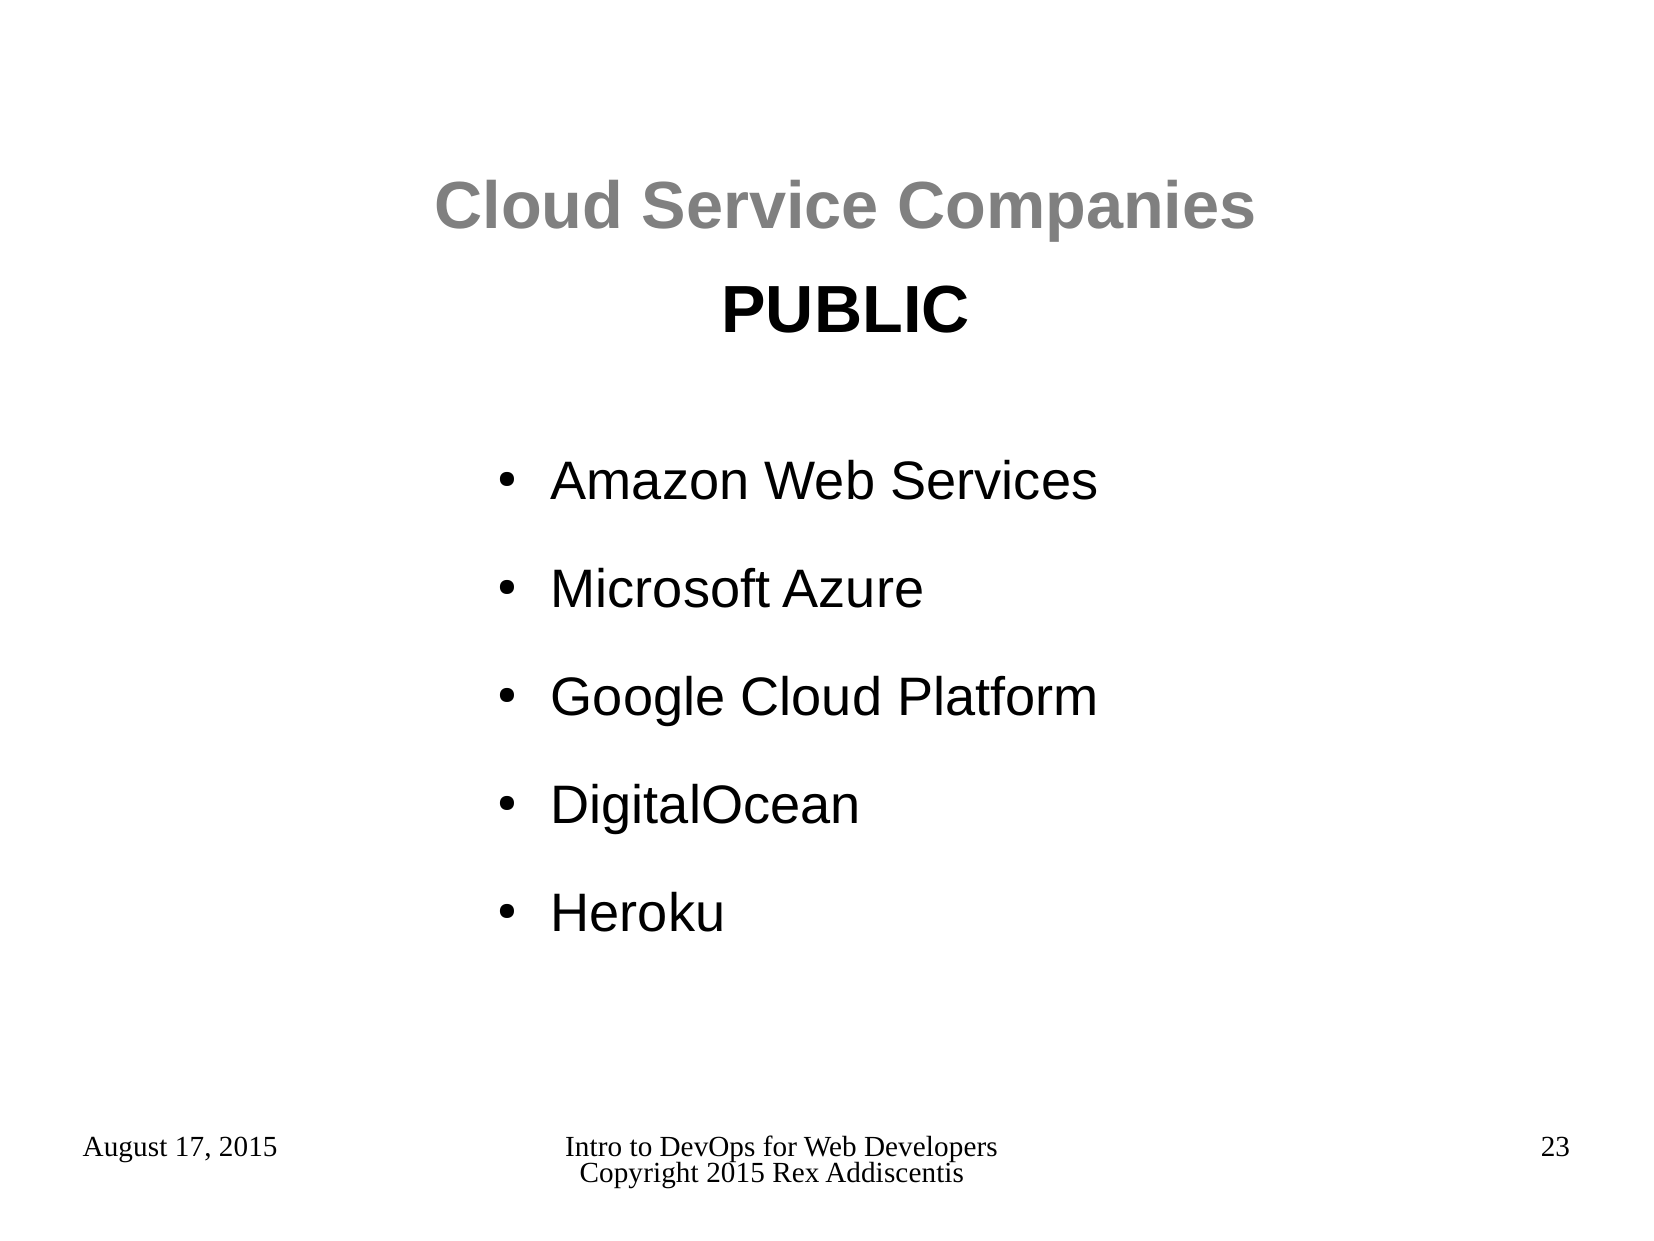

Cloud Service Companies
PUBLIC
# Amazon Web Services
Microsoft Azure
Google Cloud Platform
DigitalOcean
Heroku
August 17, 2015
Intro to DevOps for Web Developers Copyright 2015 Rex Addiscentis
23